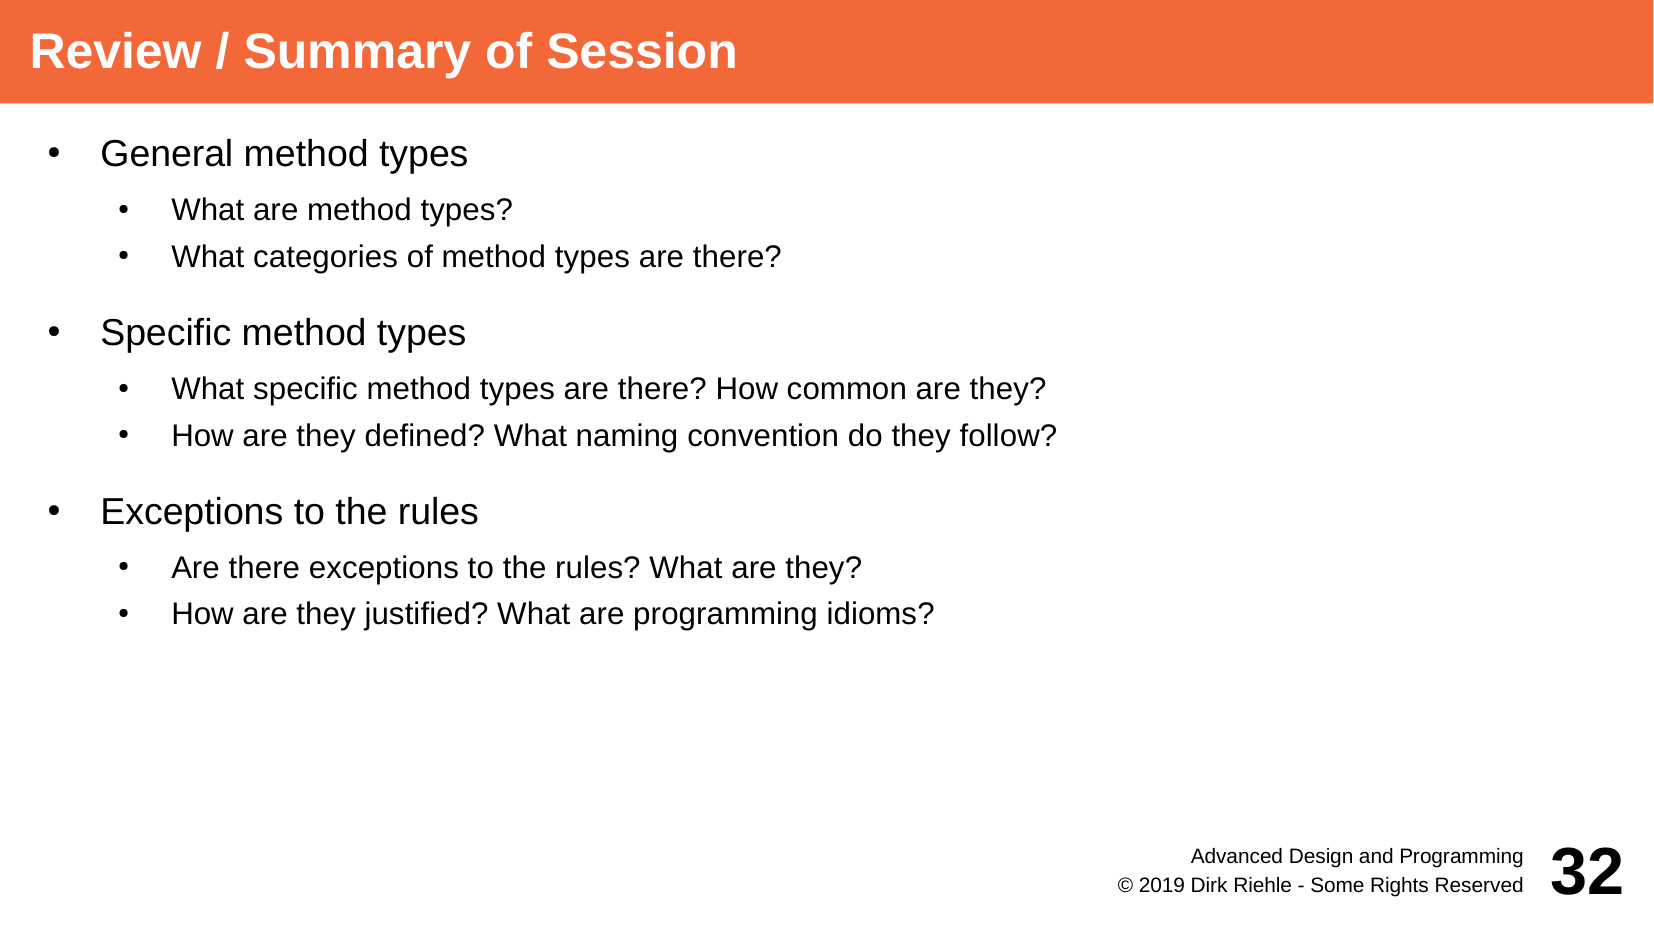

# Review / Summary of Session
General method types
What are method types?
What categories of method types are there?
Specific method types
What specific method types are there? How common are they?
How are they defined? What naming convention do they follow?
Exceptions to the rules
Are there exceptions to the rules? What are they?
How are they justified? What are programming idioms?
Advanced Design and Programming
32
© 2019 Dirk Riehle - Some Rights Reserved